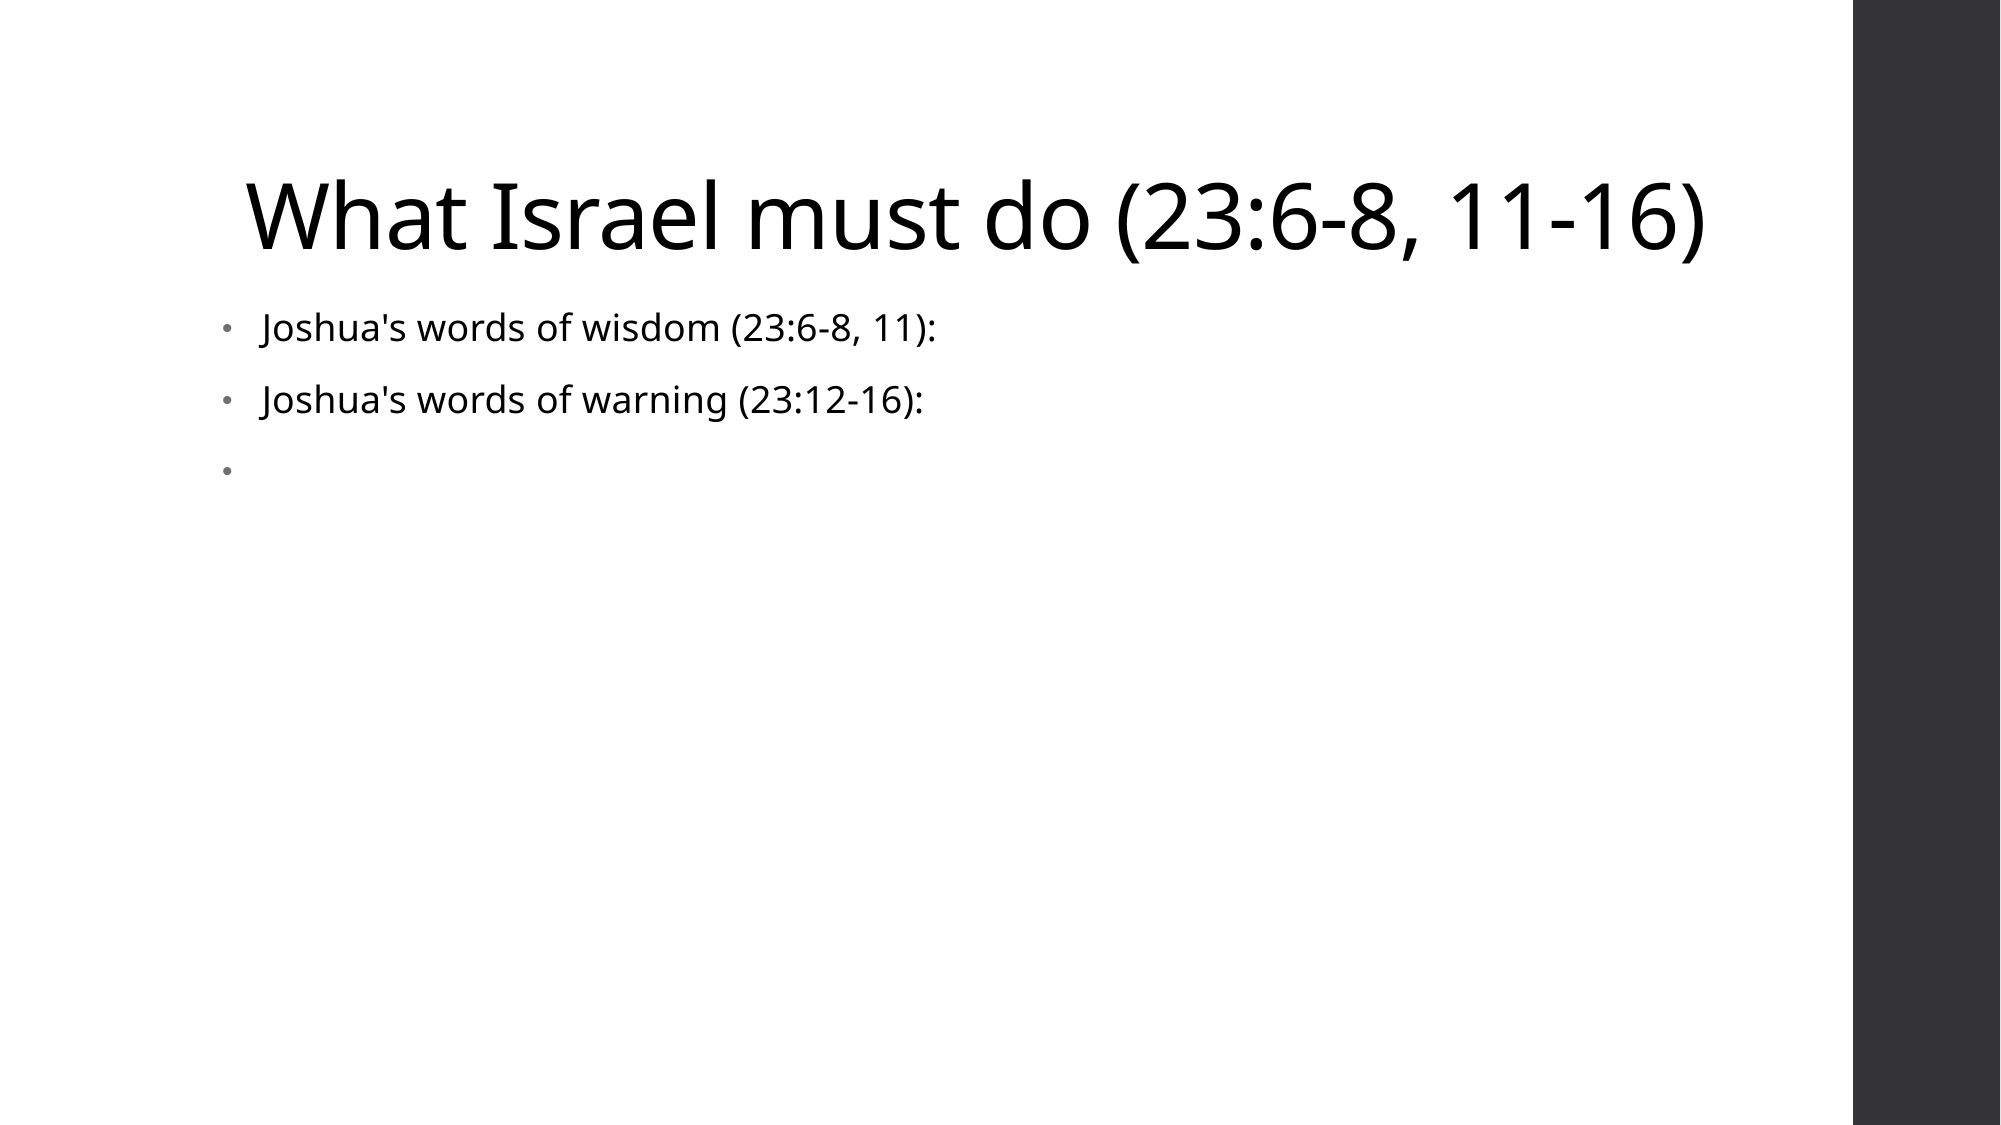

# What Israel must do (23:6-8, 11-16)
 Joshua's words of wisdom (23:6-8, 11):
 Joshua's words of warning (23:12-16):